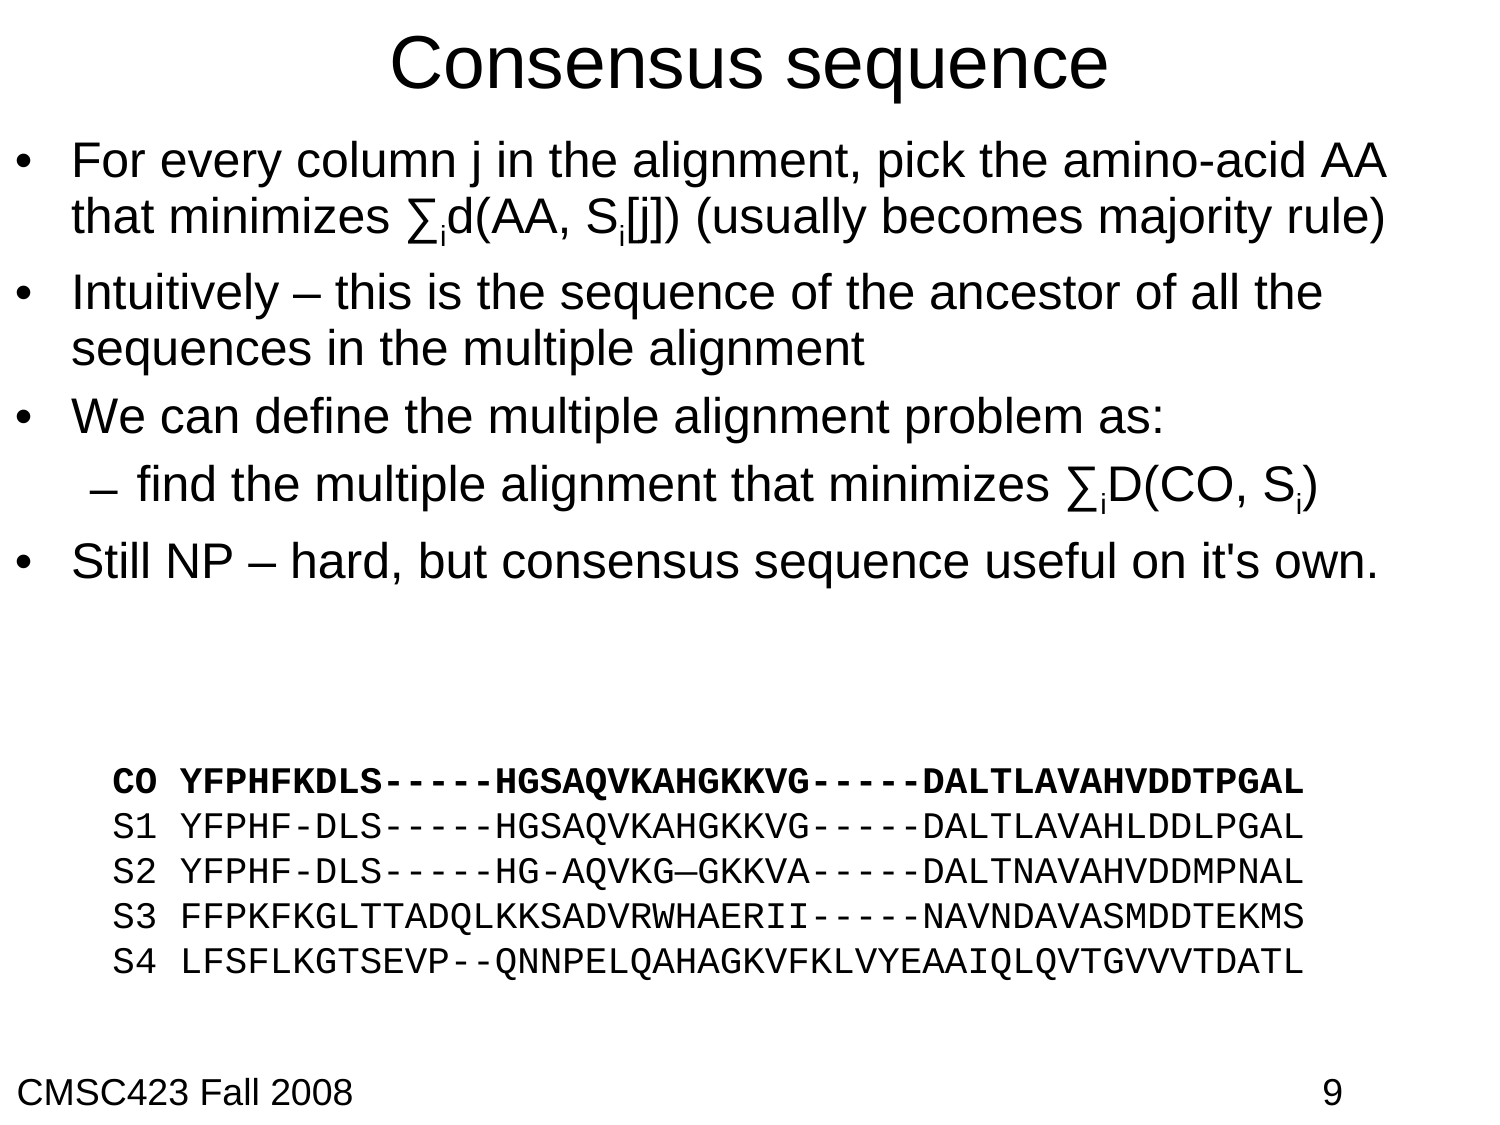

# Consensus sequence
For every column j in the alignment, pick the amino-acid AA that minimizes ∑id(AA, Si[j]) (usually becomes majority rule)
Intuitively – this is the sequence of the ancestor of all the sequences in the multiple alignment
We can define the multiple alignment problem as:
find the multiple alignment that minimizes ∑iD(CO, Si)
Still NP – hard, but consensus sequence useful on it's own.
CO YFPHFKDLS-----HGSAQVKAHGKKVG-----DALTLAVAHVDDTPGAL
S1 YFPHF-DLS-----HGSAQVKAHGKKVG-----DALTLAVAHLDDLPGAL
S2 YFPHF-DLS-----HG-AQVKG—GKKVA-----DALTNAVAHVDDMPNAL
S3 FFPKFKGLTTADQLKKSADVRWHAERII-----NAVNDAVASMDDTEKMS
S4 LFSFLKGTSEVP--QNNPELQAHAGKVFKLVYEAAIQLQVTGVVVTDATL
CMSC423 Fall 2008
9